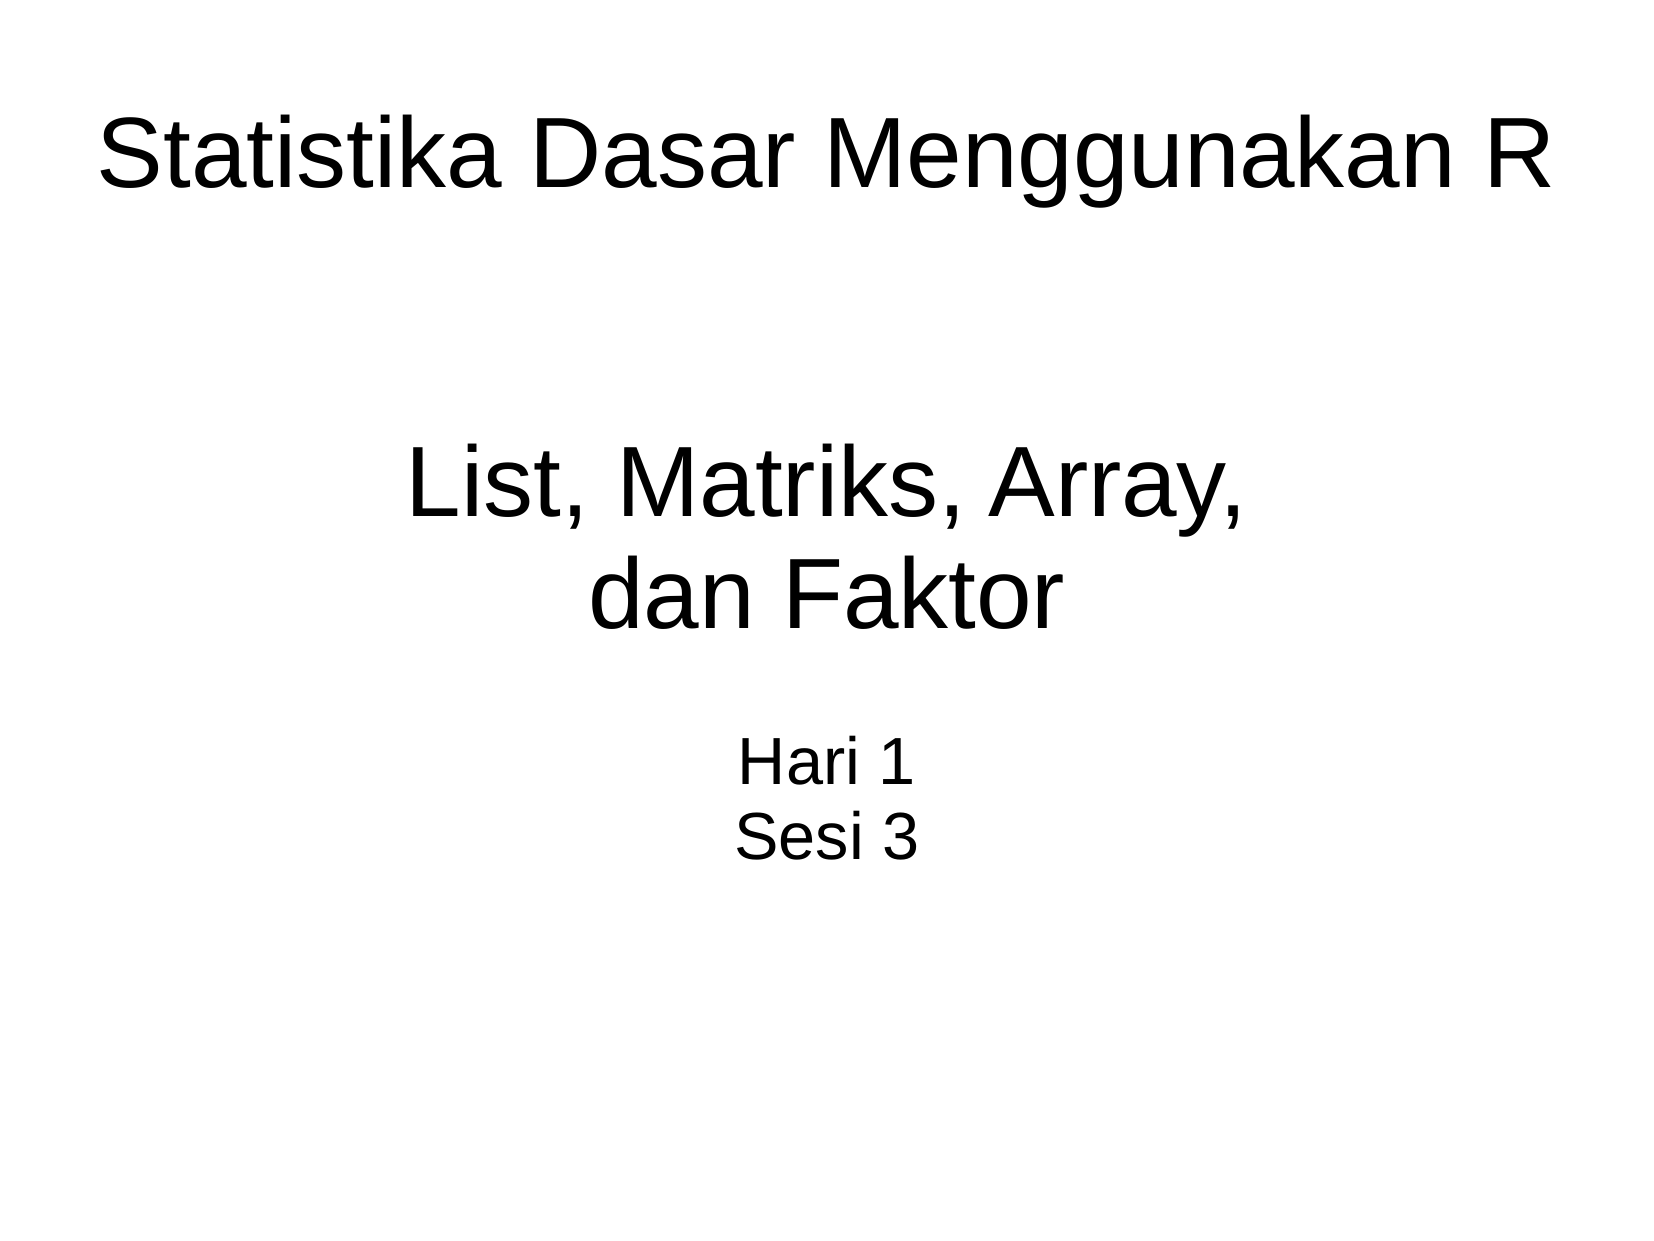

# Statistika Dasar Menggunakan R
List, Matriks, Array,
dan Faktor
Hari 1
Sesi 3